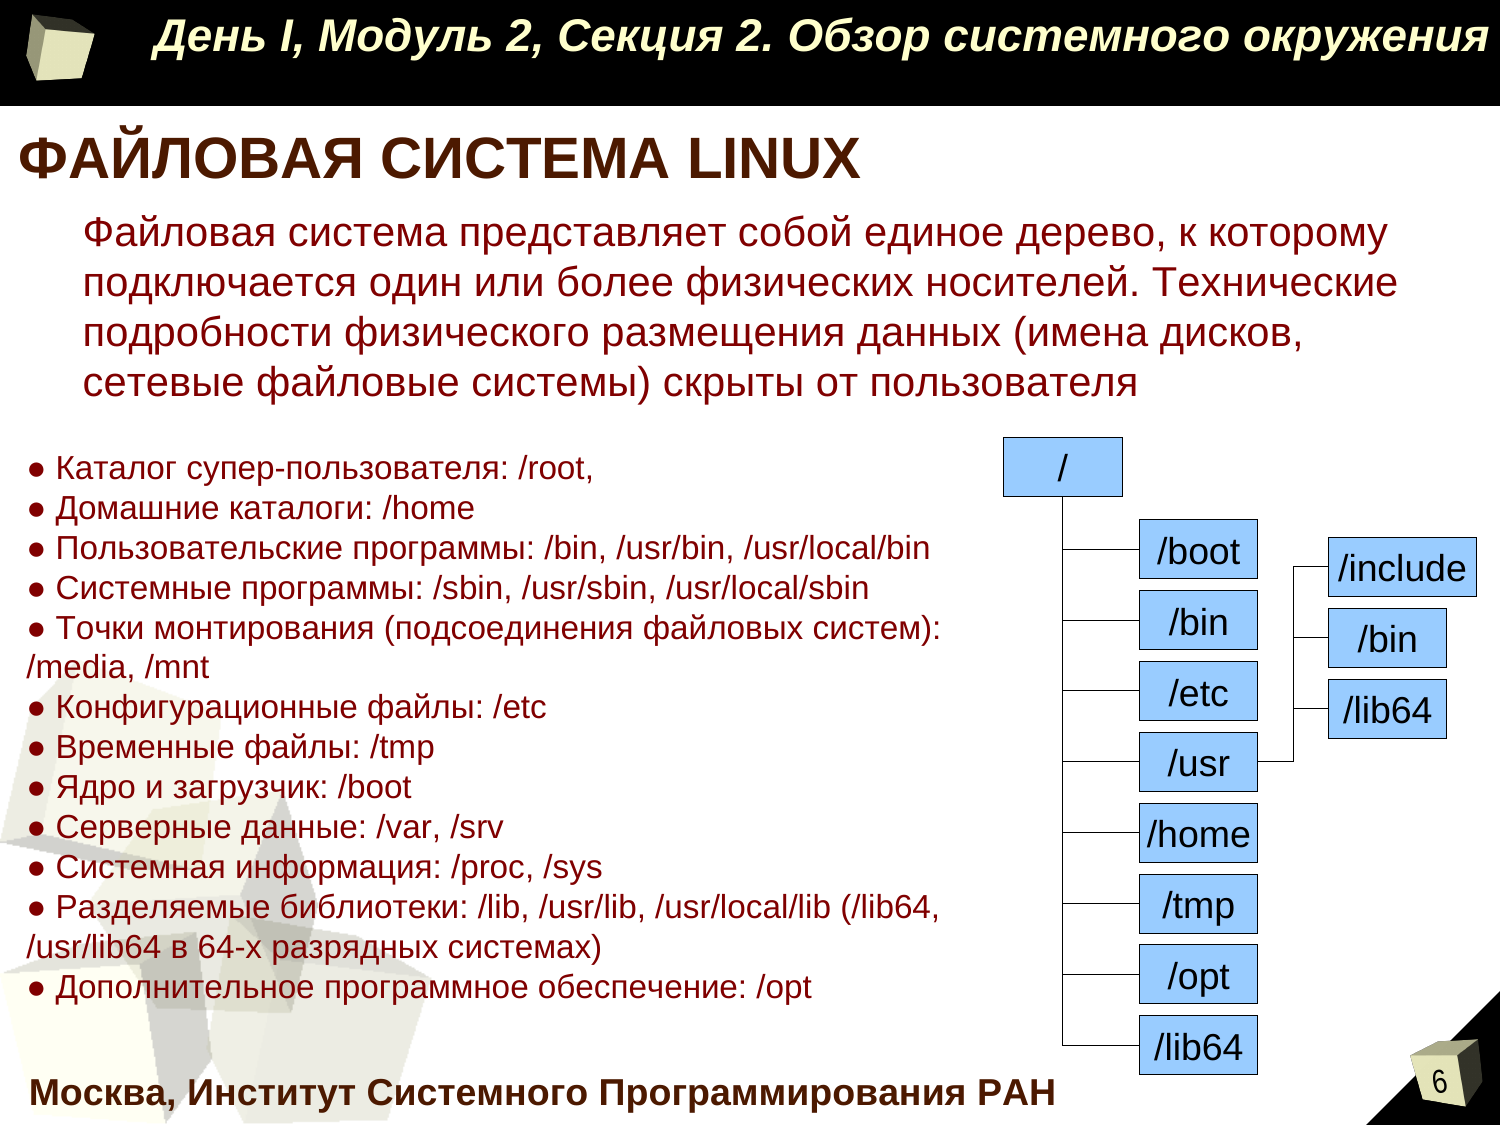

ФАЙЛОВАЯ СИСТЕМА LINUX
Файловая система представляет собой единое дерево, к которому подключается один или более физических носителей. Технические подробности физического размещения данных (имена дисков, сетевые файловые системы) скрыты от пользователя
/
● Каталог супер-пользователя: /root,
● Домашние каталоги: /home
● Пользовательские программы: /bin, /usr/bin, /usr/local/bin
● Системные программы: /sbin, /usr/sbin, /usr/local/sbin
● Точки монтирования (подсоединения файловых систем): /media, /mnt
● Конфигурационные файлы: /etc
● Временные файлы: /tmp
● Ядро и загрузчик: /boot
● Серверные данные: /var, /srv
● Системная информация: /proc, /sys
● Разделяемые библиотеки: /lib, /usr/lib, /usr/local/lib (/lib64, /usr/lib64 в 64-х разрядных системах)
● Дополнительное программное обеспечение: /opt
/boot
/include
/bin
/bin
/etc
/lib64
/usr
/home
/tmp
/opt
/lib64